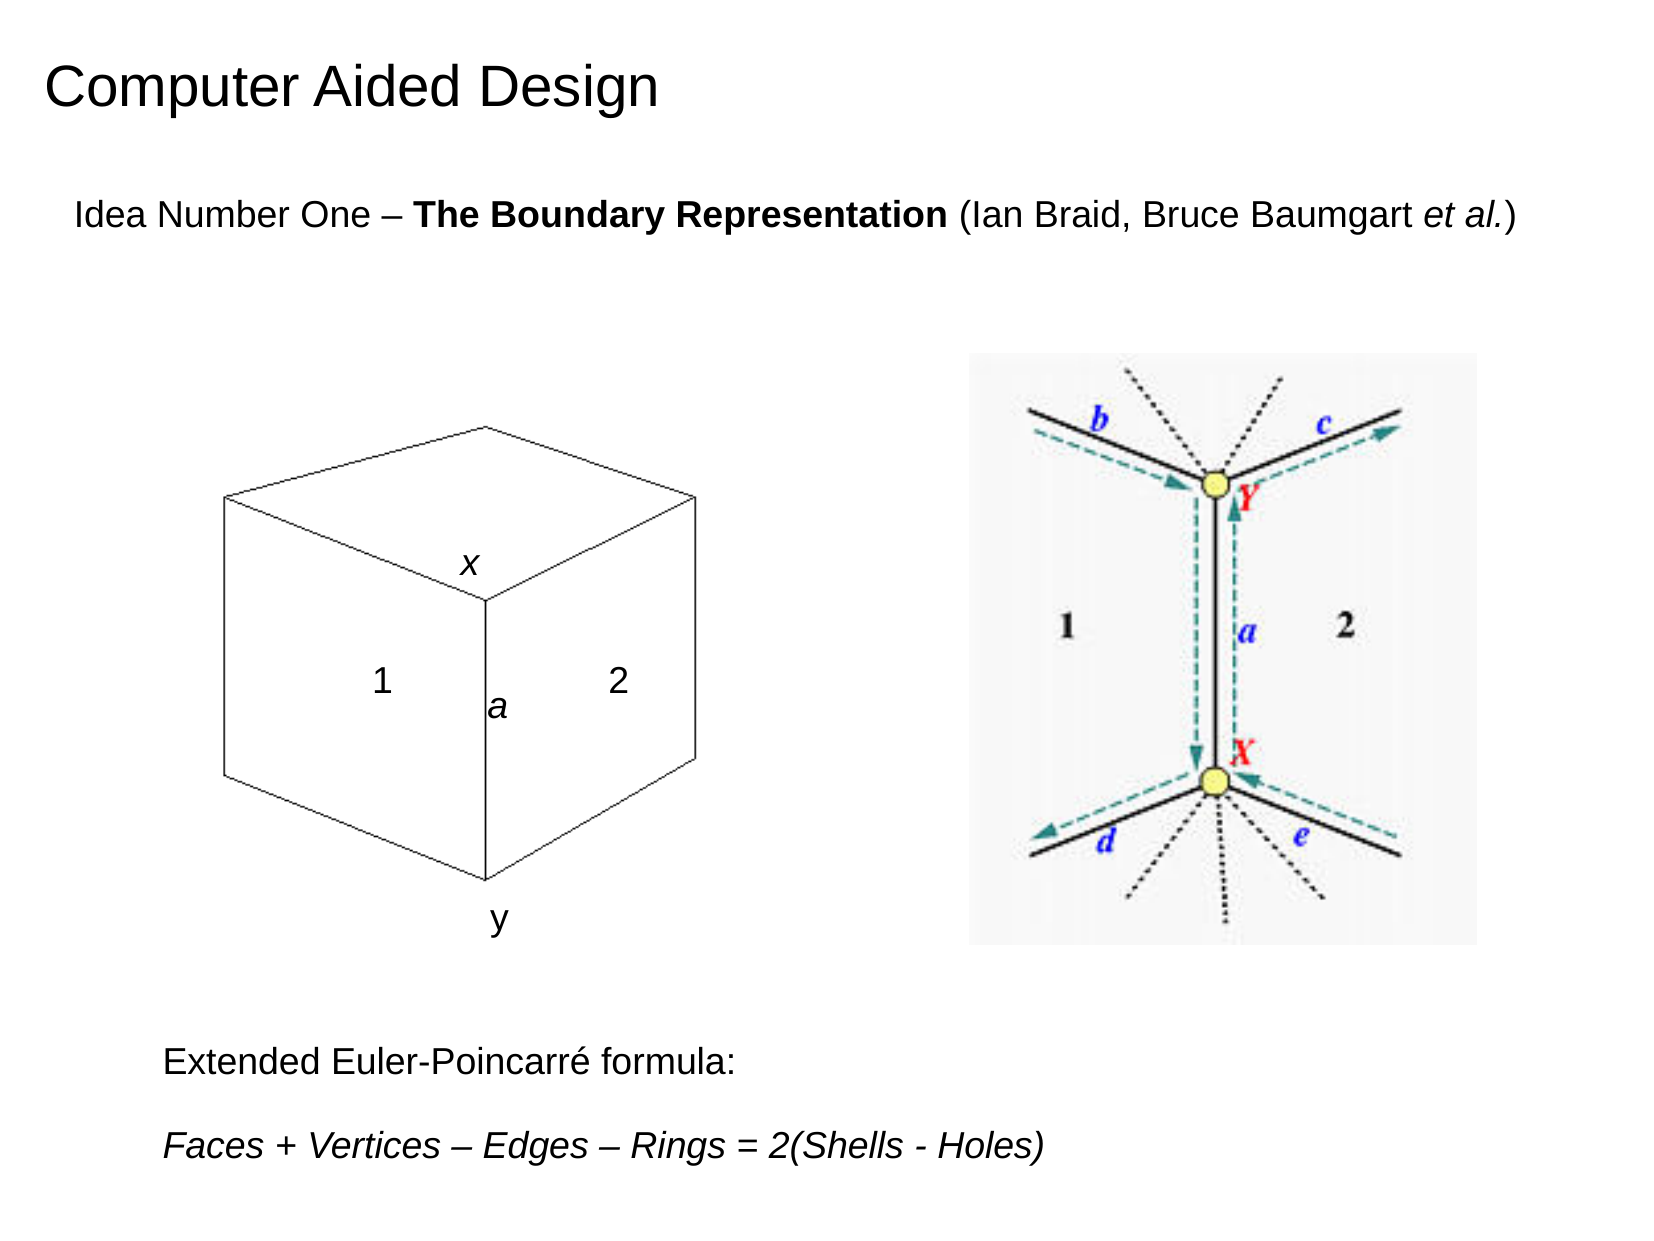

Computer Aided Design
Idea Number One – The Boundary Representation (Ian Braid, Bruce Baumgart et al.)
x
1
2
a
y
Extended Euler-Poincarré formula:
Faces + Vertices – Edges – Rings = 2(Shells - Holes)